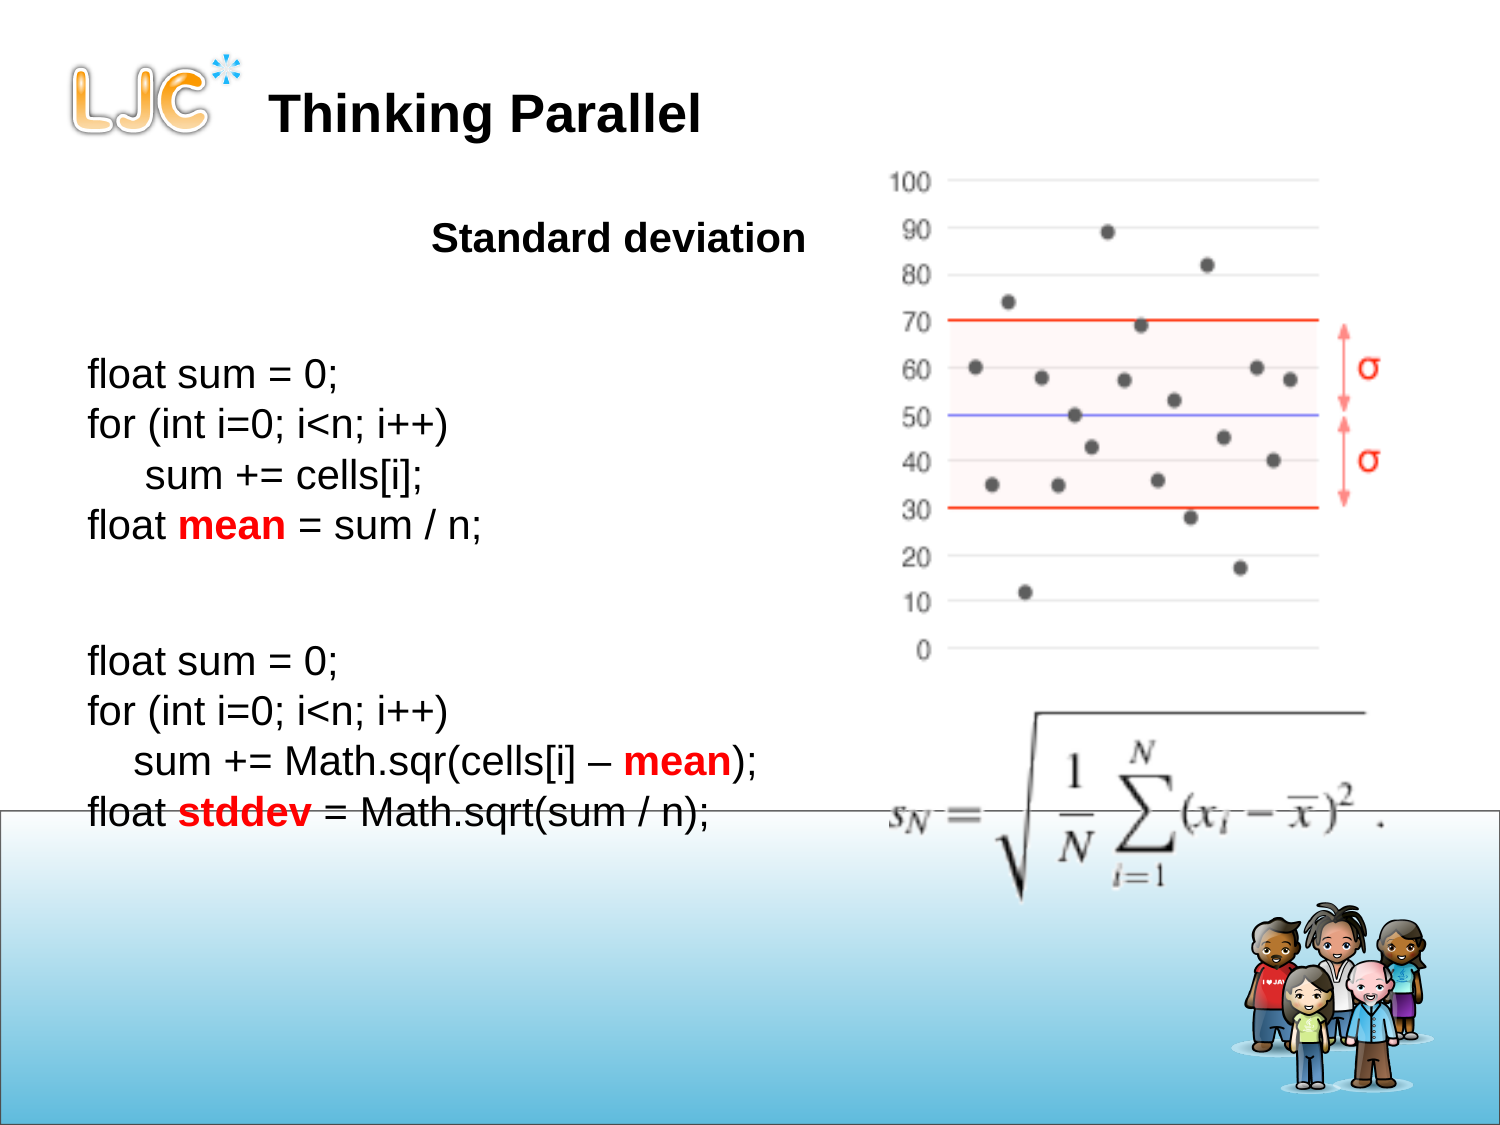

# Thinking Parallel
 Standard deviation
float sum = 0;
for (int i=0; i<n; i++)
 sum += cells[i];
float mean = sum / n;
float sum = 0;
for (int i=0; i<n; i++)
 sum += Math.sqr(cells[i] – mean);
float stddev = Math.sqrt(sum / n);